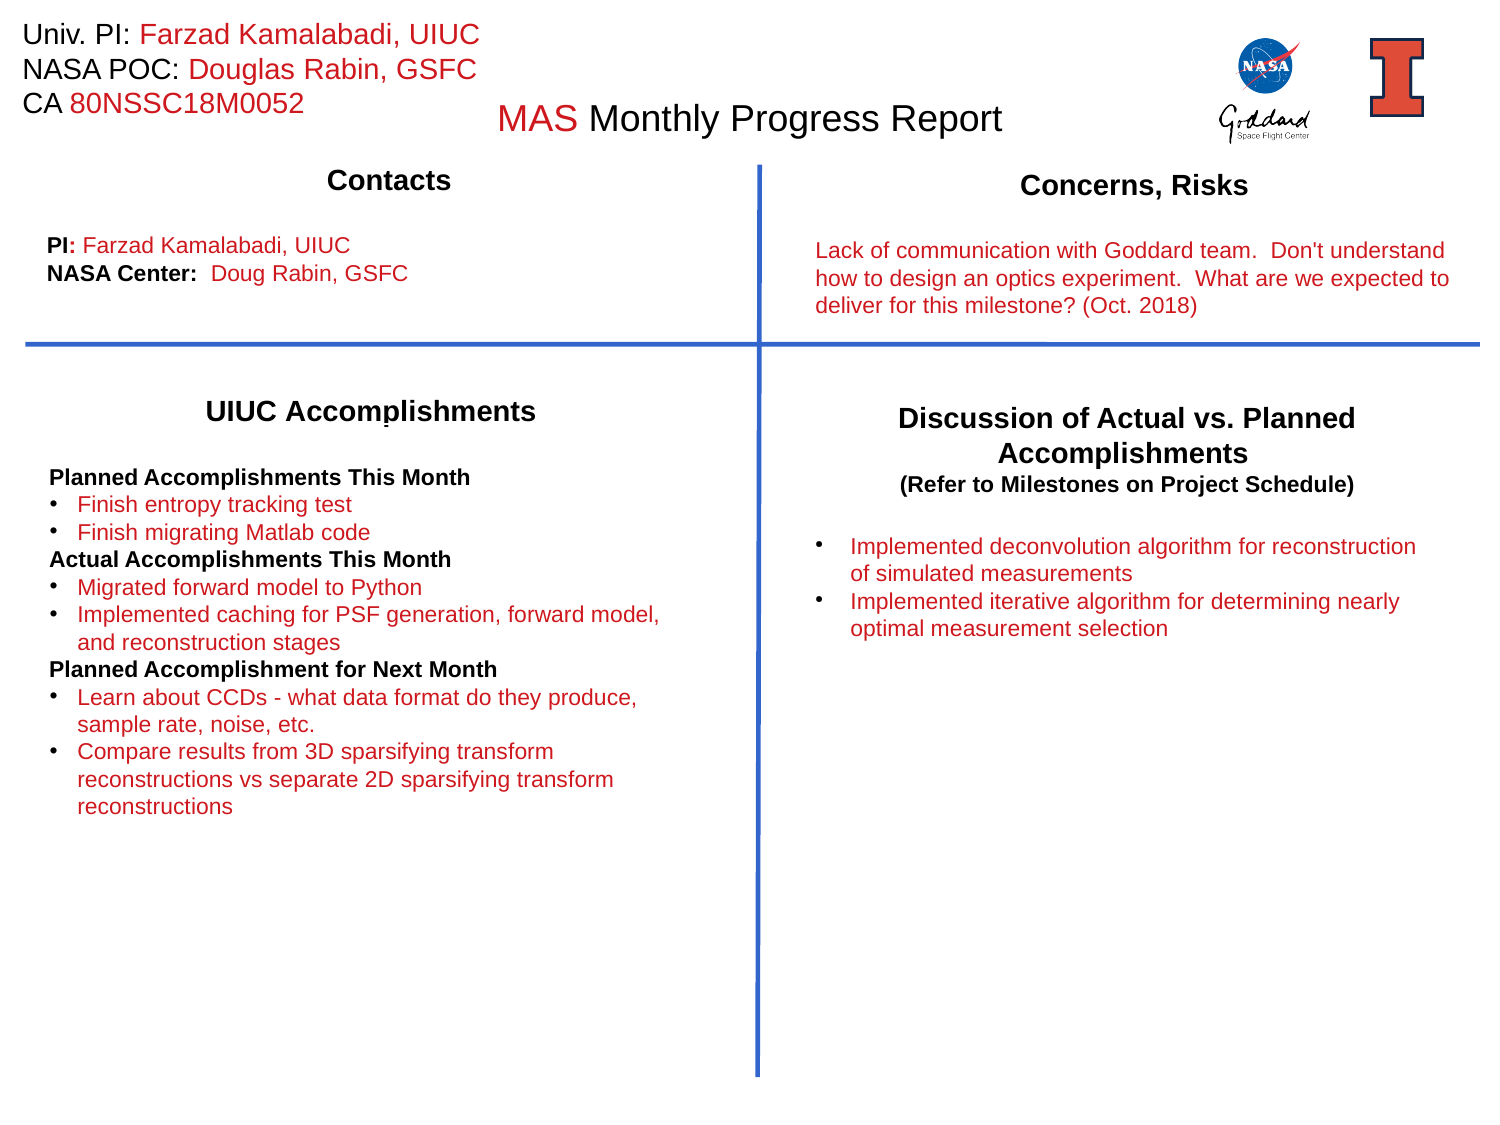

Univ. PI: Farzad Kamalabadi, UIUC
NASA POC: Douglas Rabin, GSFC
CA 80NSSC18M0052
MAS Monthly Progress Report
Contacts
PI: Farzad Kamalabadi, UIUC
NASA Center: Doug Rabin, GSFC
Concerns, Risks
Lack of communication with Goddard team. Don't understand how to design an optics experiment. What are we expected to deliver for this milestone? (Oct. 2018)
UIUC Accomplishments
Planned Accomplishments This Month
Finish entropy tracking test
Finish migrating Matlab code
Actual Accomplishments This Month
Migrated forward model to Python
Implemented caching for PSF generation, forward model, and reconstruction stages
Planned Accomplishment for Next Month
Learn about CCDs - what data format do they produce, sample rate, noise, etc.
Compare results from 3D sparsifying transform reconstructions vs separate 2D sparsifying transform reconstructions
Discussion of Actual vs. Planned Accomplishments
(Refer to Milestones on Project Schedule)
Implemented deconvolution algorithm for reconstruction of simulated measurements
Implemented iterative algorithm for determining nearly optimal measurement selection